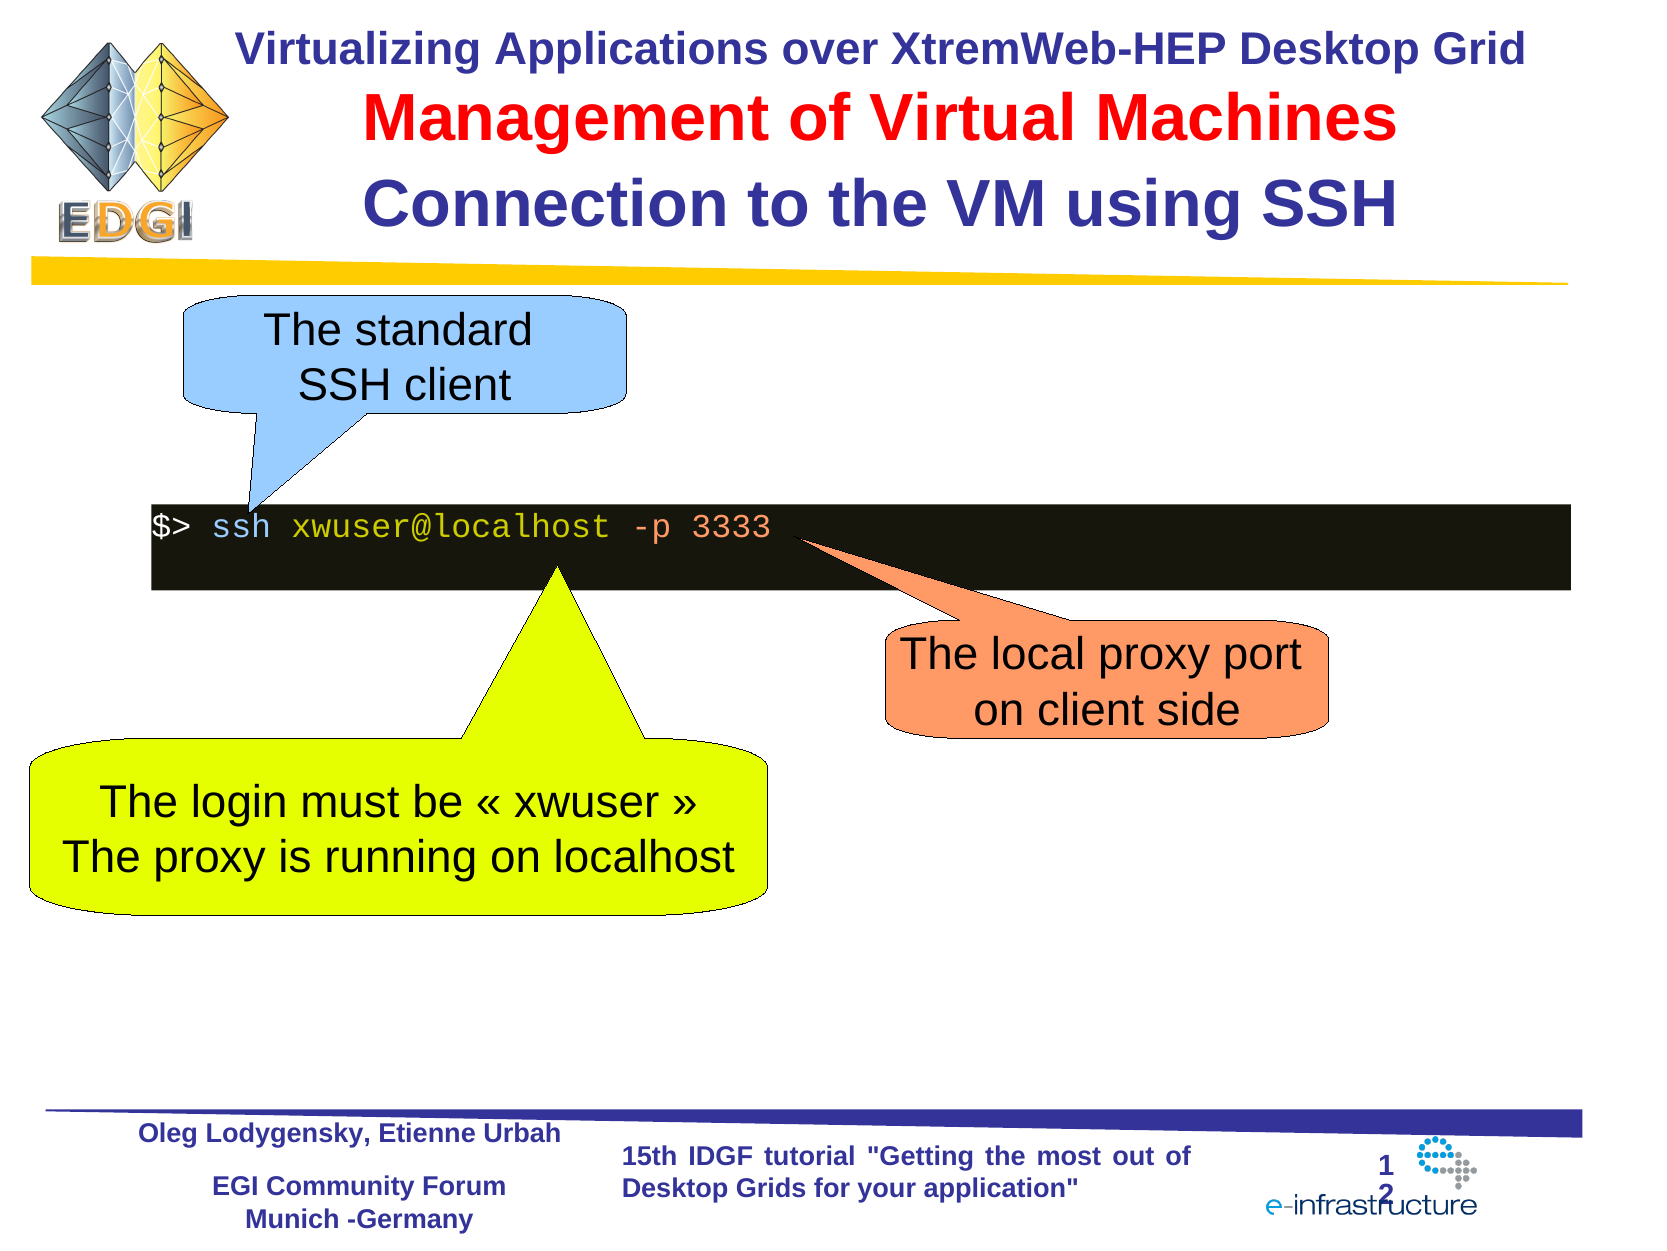

Virtualizing Applications over XtremWeb-HEP Desktop Grid
Management of Virtual Machines
Connection to the VM using SSH
The standard
SSH client
$> ssh xwuser@localhost -p 3333
The local proxy port
on client side
The login must be « xwuser »
The proxy is running on localhost
12